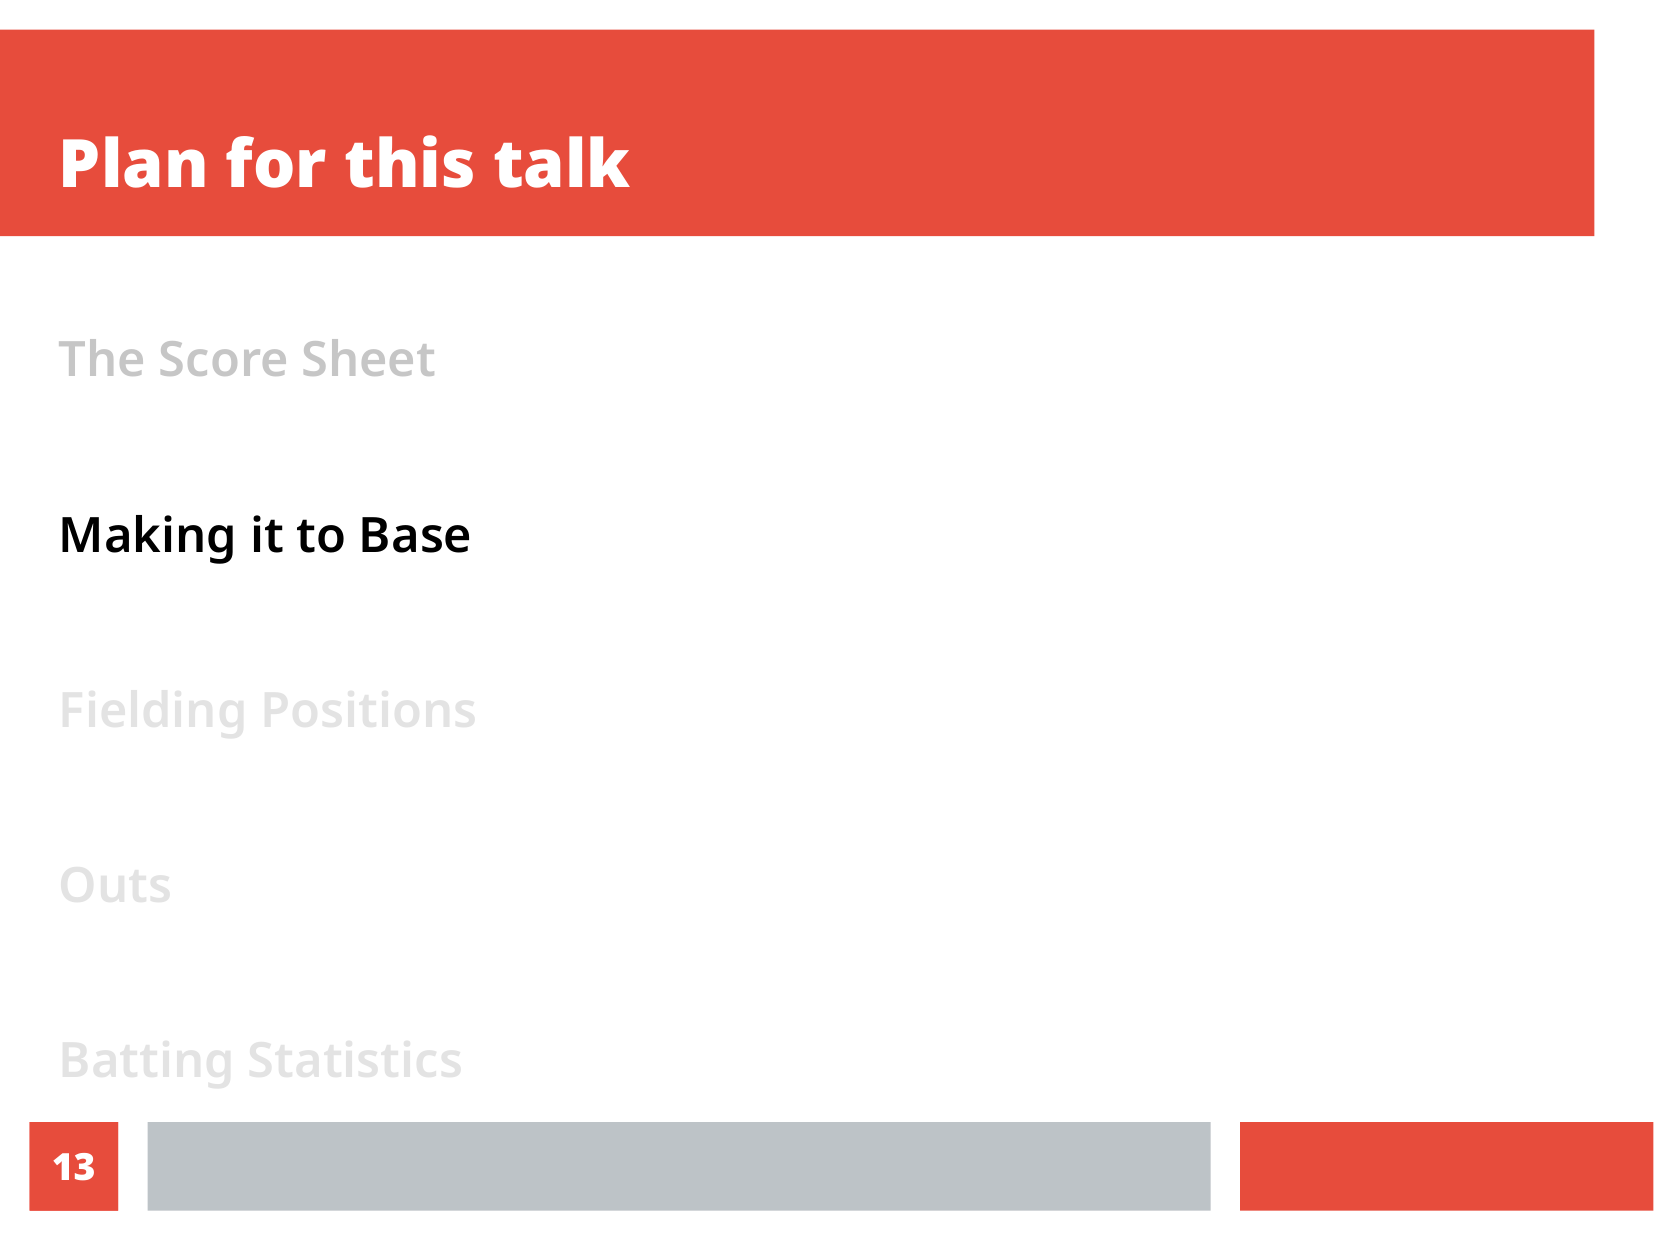

# Plan for this talk
The Score Sheet
Making it to Base
Fielding Positions
Outs
Batting Statistics
13